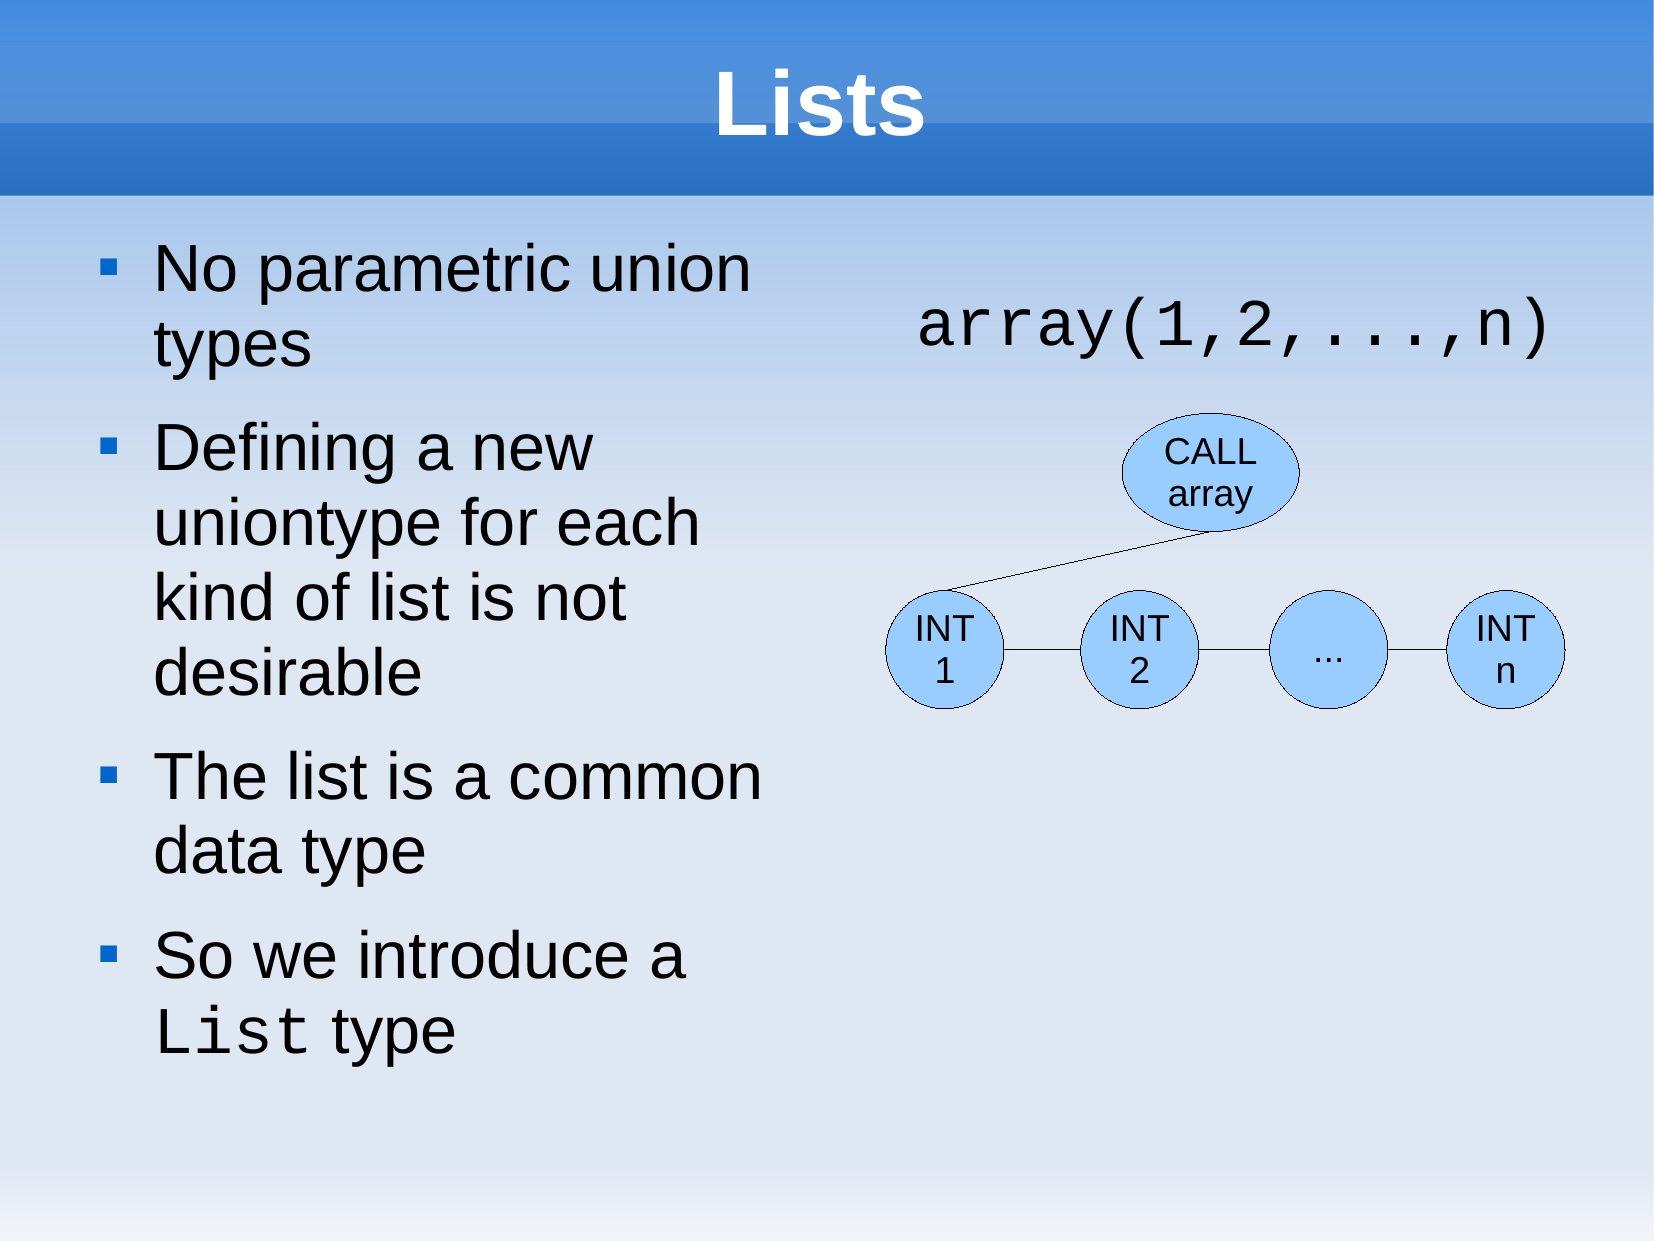

# Lists
No parametric union types
Defining a new uniontype for each kind of list is not desirable
The list is a common data type
So we introduce a List type
array(1,2,...,n)
CALL
array
INT
1
INT
2
...
INT
n